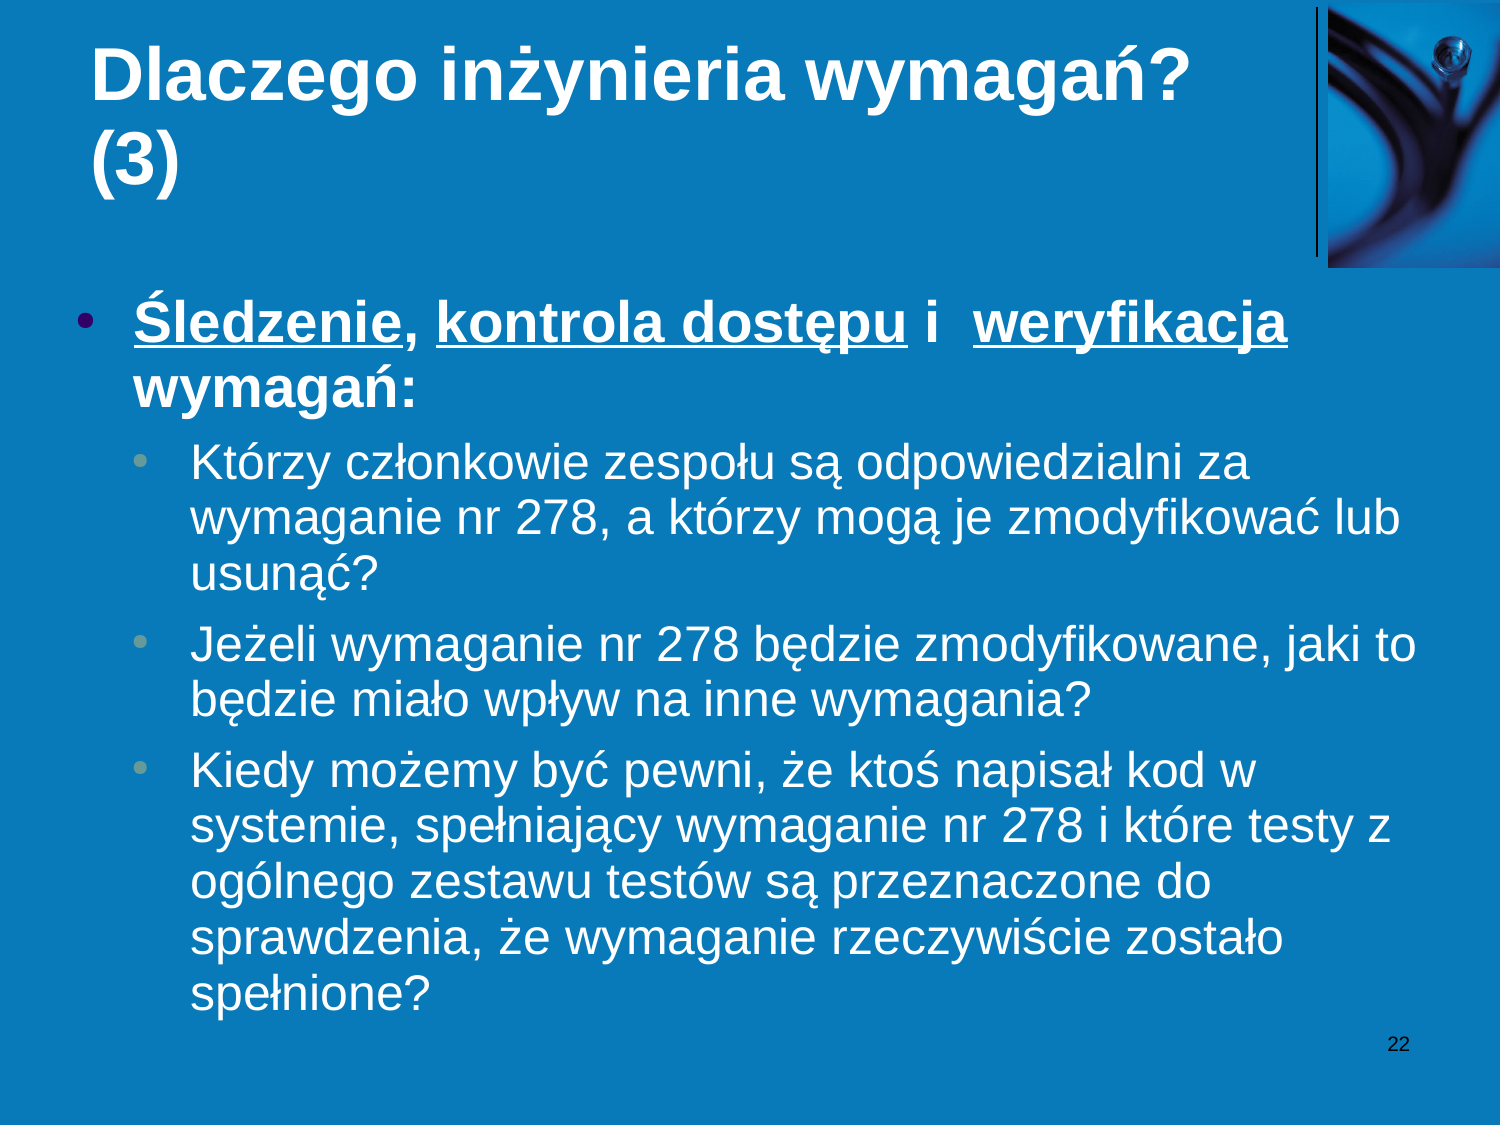

# Dlaczego inżynieria wymagań? (3)
Śledzenie, kontrola dostępu i weryfikacja wymagań:
Którzy członkowie zespołu są odpowiedzialni za wymaganie nr 278, a którzy mogą je zmodyfikować lub usunąć?
Jeżeli wymaganie nr 278 będzie zmodyfikowane, jaki to będzie miało wpływ na inne wymagania?
Kiedy możemy być pewni, że ktoś napisał kod w systemie, spełniający wymaganie nr 278 i które testy z ogólnego zestawu testów są przeznaczone do sprawdzenia, że wymaganie rzeczywiście zostało spełnione?
22